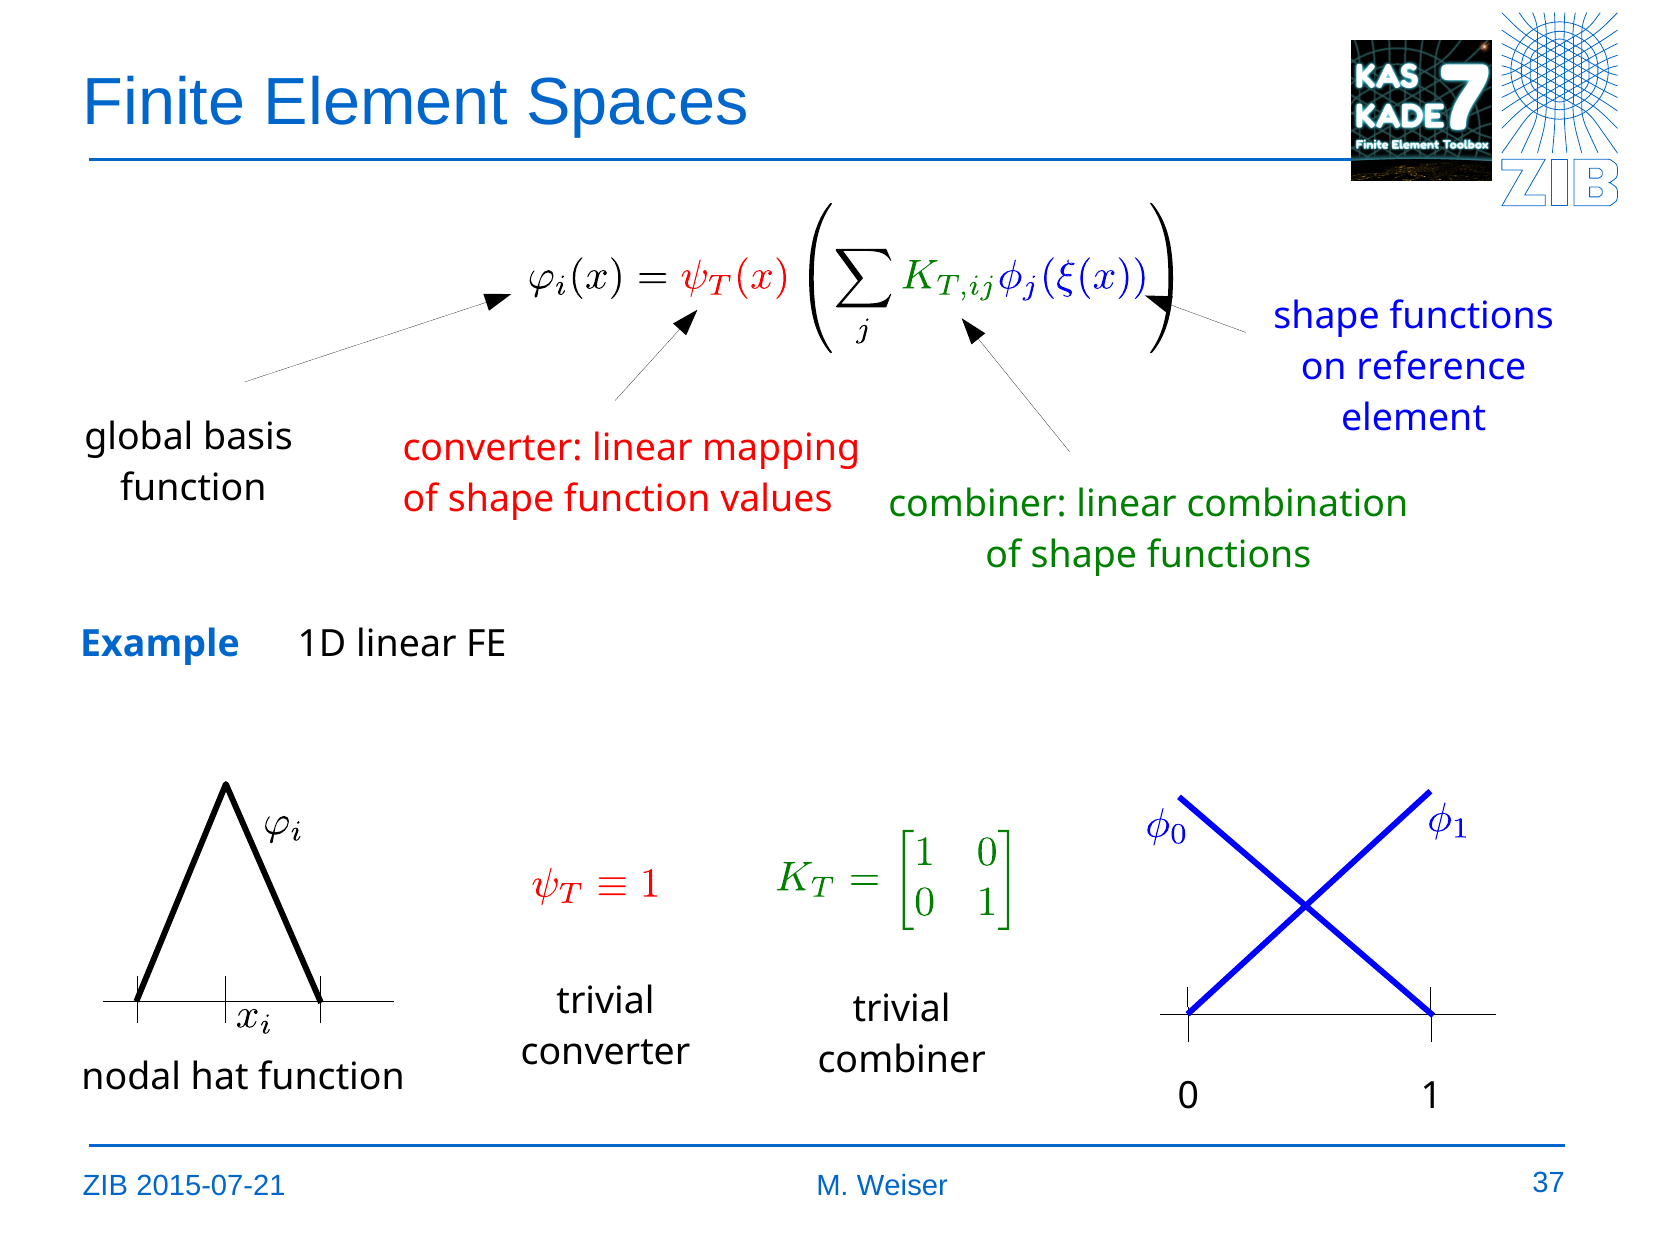

# Finite Element Spaces
shape functions
on reference
element
global basis
function
converter: linear mapping
of shape function values
combiner: linear combination
of shape functions
Example
1D linear FE
trivial
converter
trivial
combiner
nodal hat function
0
1
37
ZIB 2015-07-21
M. Weiser